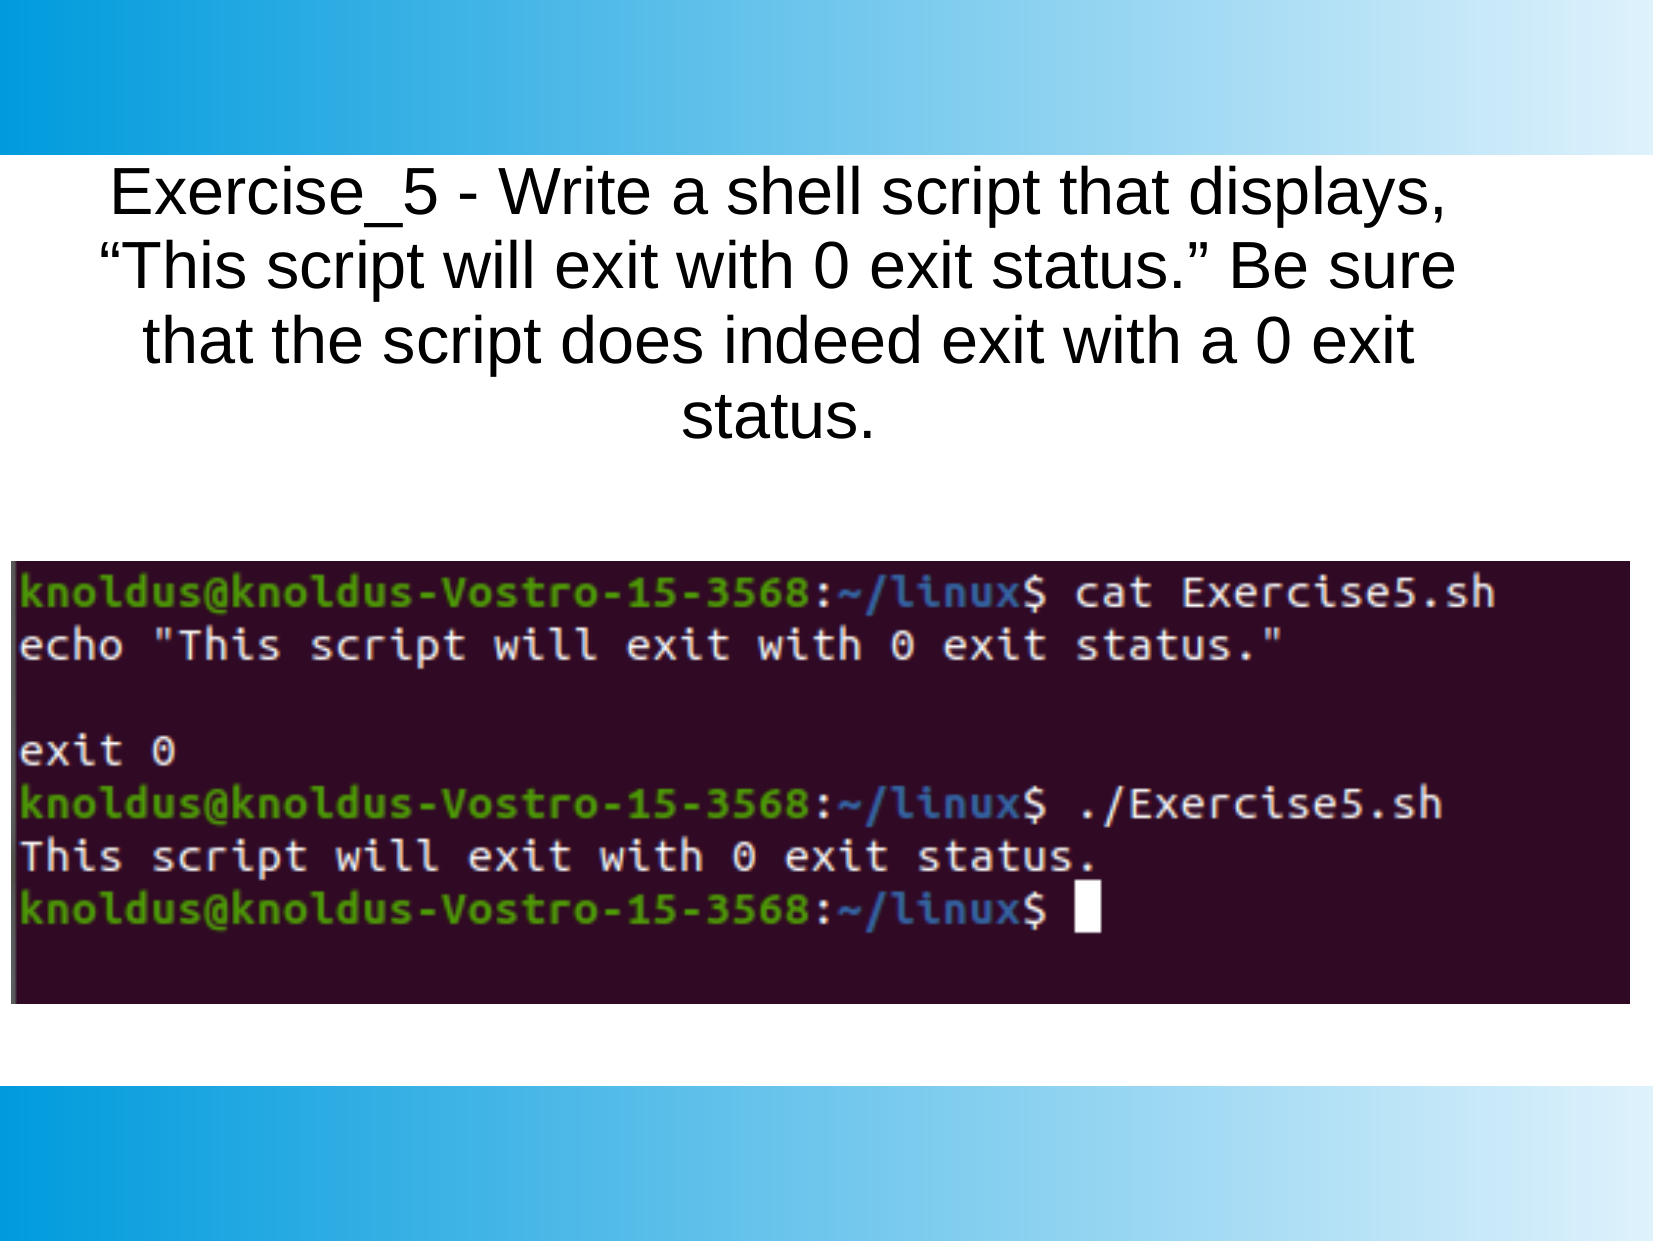

# Exercise_5 - Write a shell script that displays, “This script will exit with 0 exit status.” Be sure that the script does indeed exit with a 0 exit status.